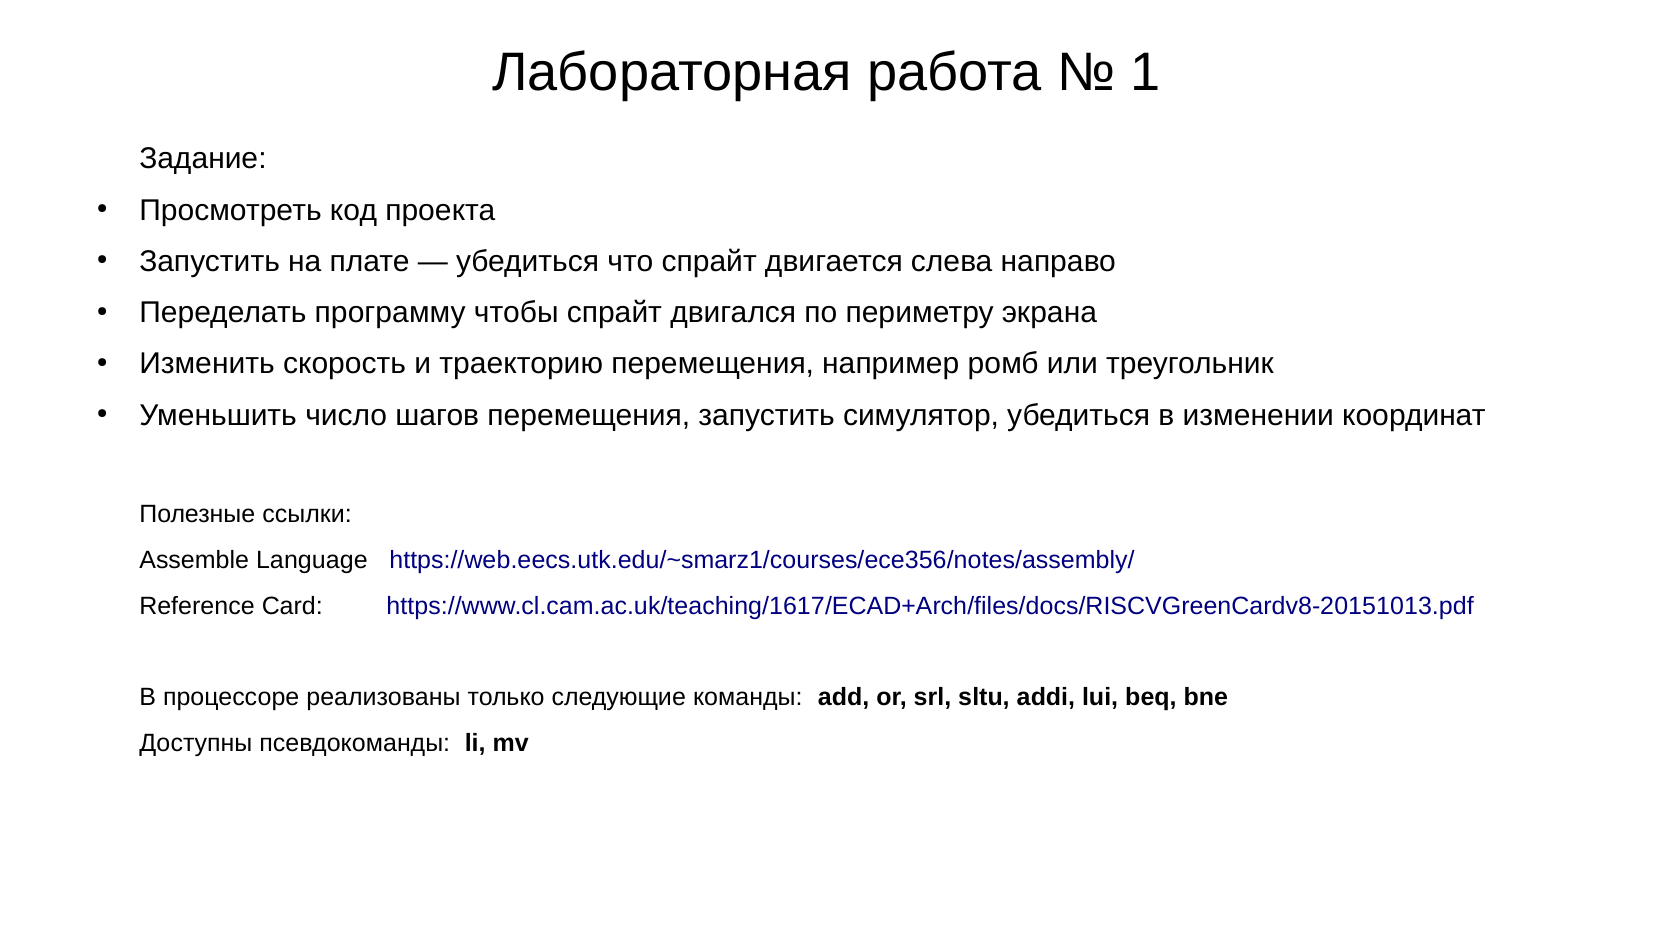

# Лабораторная работа № 1
Задание:
Просмотреть код проекта
Запустить на плате — убедиться что спрайт двигается слева направо
Переделать программу чтобы спрайт двигался по периметру экрана
Изменить скорость и траекторию перемещения, например ромб или треугольник
Уменьшить число шагов перемещения, запустить симулятор, убедиться в изменении координат
Полезные ссылки:
Assemble Language https://web.eecs.utk.edu/~smarz1/courses/ece356/notes/assembly/
Reference Card: https://www.cl.cam.ac.uk/teaching/1617/ECAD+Arch/files/docs/RISCVGreenCardv8-20151013.pdf
В процессоре реализованы только следующие команды: add, or, srl, sltu, addi, lui, beq, bne
Доступны псевдокоманды: li, mv